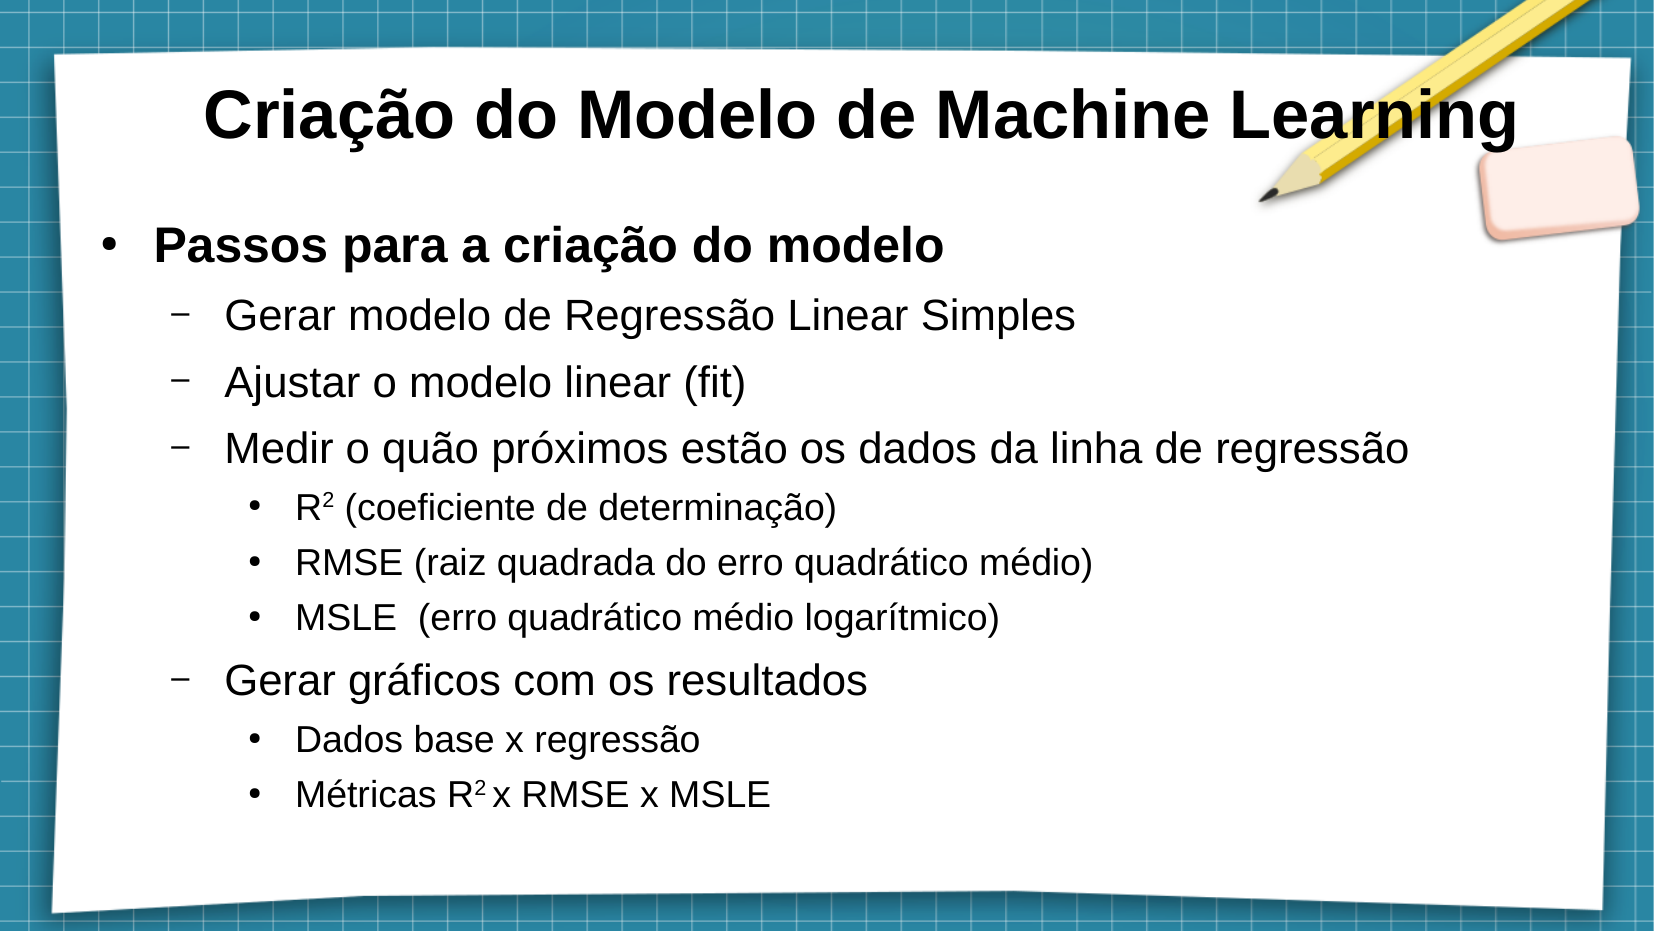

# Criação do Modelo de Machine Learning
Passos para a criação do modelo
Gerar modelo de Regressão Linear Simples
Ajustar o modelo linear (fit)
Medir o quão próximos estão os dados da linha de regressão
R2 (coeficiente de determinação)
RMSE (raiz quadrada do erro quadrático médio)
MSLE (erro quadrático médio logarítmico)
Gerar gráficos com os resultados
Dados base x regressão
Métricas R2 x RMSE x MSLE